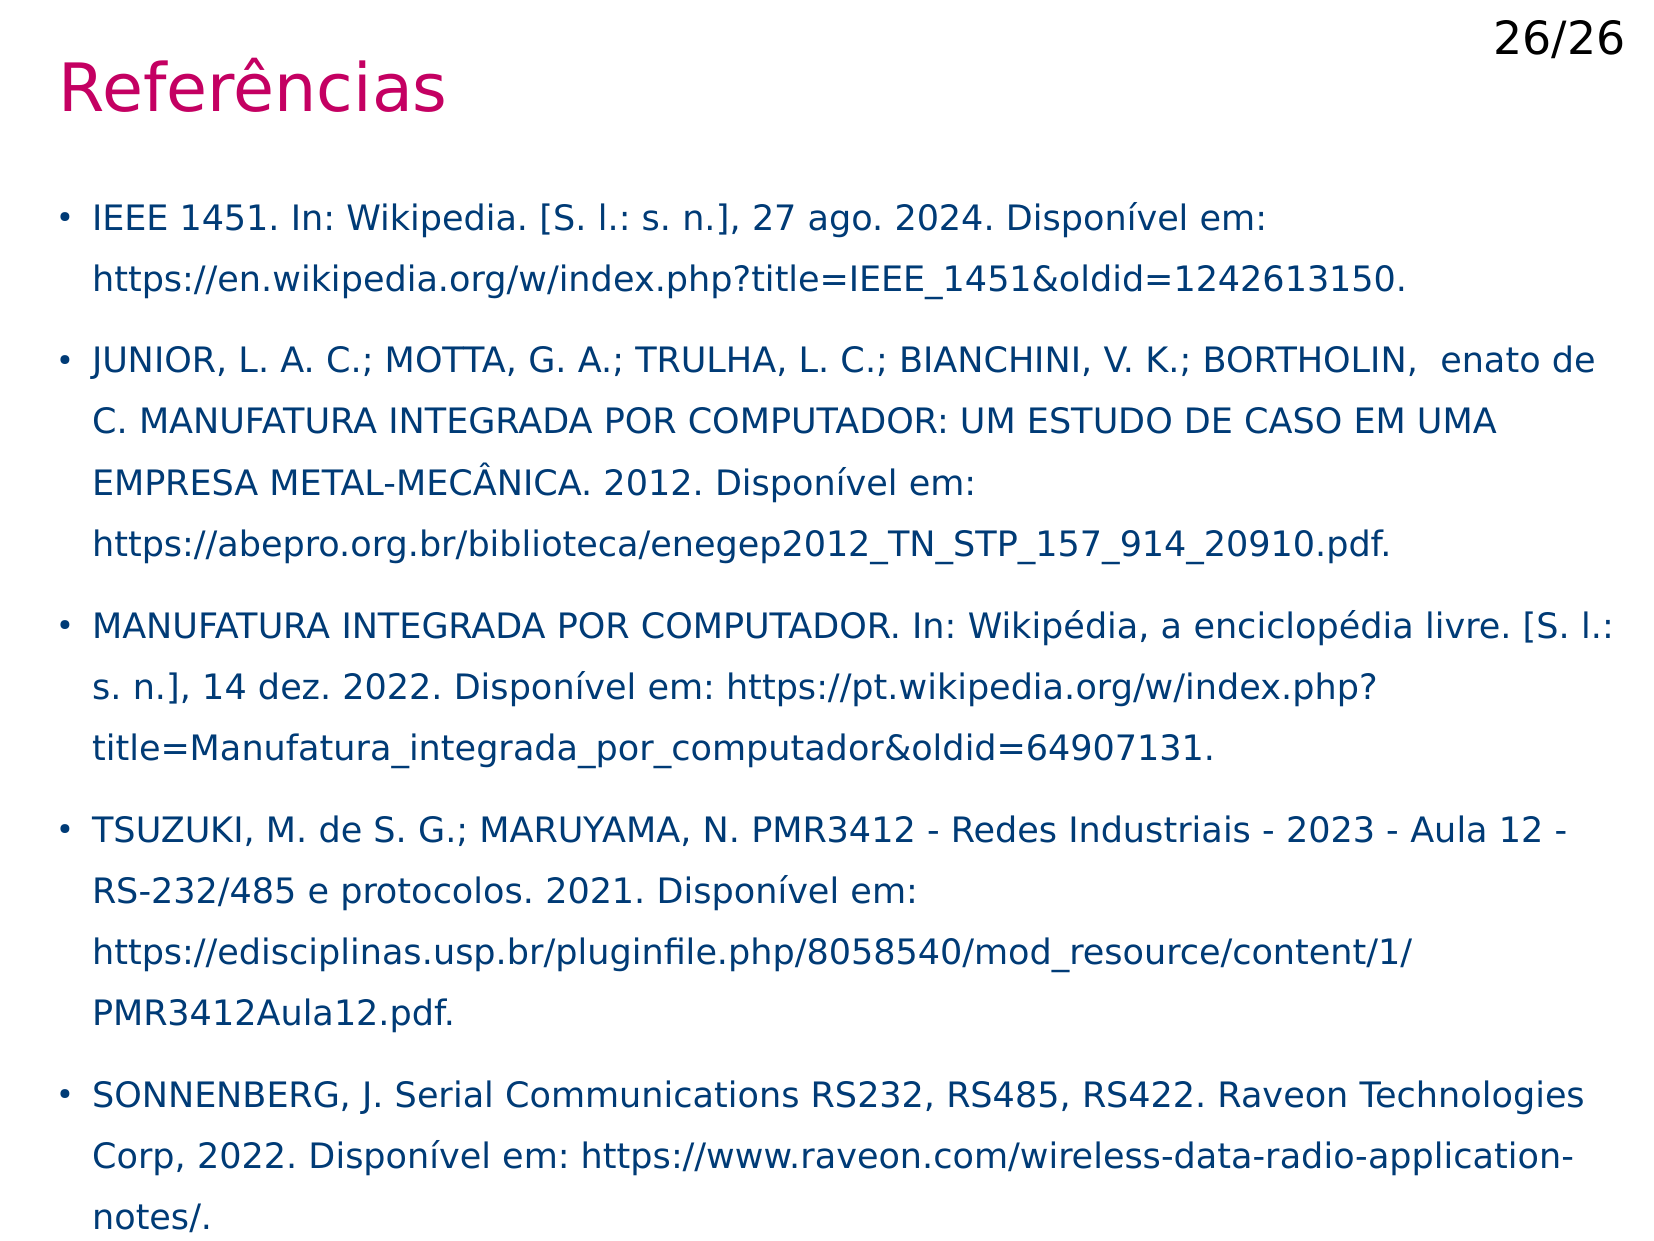

26
# Referências
IEEE 1451. In: Wikipedia. [S. l.: s. n.], 27 ago. 2024. Disponível em: https://en.wikipedia.org/w/index.php?title=IEEE_1451&oldid=1242613150.
JUNIOR, L. A. C.; MOTTA, G. A.; TRULHA, L. C.; BIANCHINI, V. K.; BORTHOLIN, enato de C. MANUFATURA INTEGRADA POR COMPUTADOR: UM ESTUDO DE CASO EM UMA EMPRESA METAL-MECÂNICA. 2012. Disponível em: https://abepro.org.br/biblioteca/enegep2012_TN_STP_157_914_20910.pdf.
MANUFATURA INTEGRADA POR COMPUTADOR. In: Wikipédia, a enciclopédia livre. [S. l.: s. n.], 14 dez. 2022. Disponível em: https://pt.wikipedia.org/w/index.php?title=Manufatura_integrada_por_computador&oldid=64907131.
TSUZUKI, M. de S. G.; MARUYAMA, N. PMR3412 - Redes Industriais - 2023 - Aula 12 - RS-232/485 e protocolos. 2021. Disponível em: https://edisciplinas.usp.br/pluginfile.php/8058540/mod_resource/content/1/PMR3412Aula12.pdf.
SONNENBERG, J. Serial Communications RS232, RS485, RS422. Raveon Technologies Corp, 2022. Disponível em: https://www.raveon.com/wireless-data-radio-application-notes/.